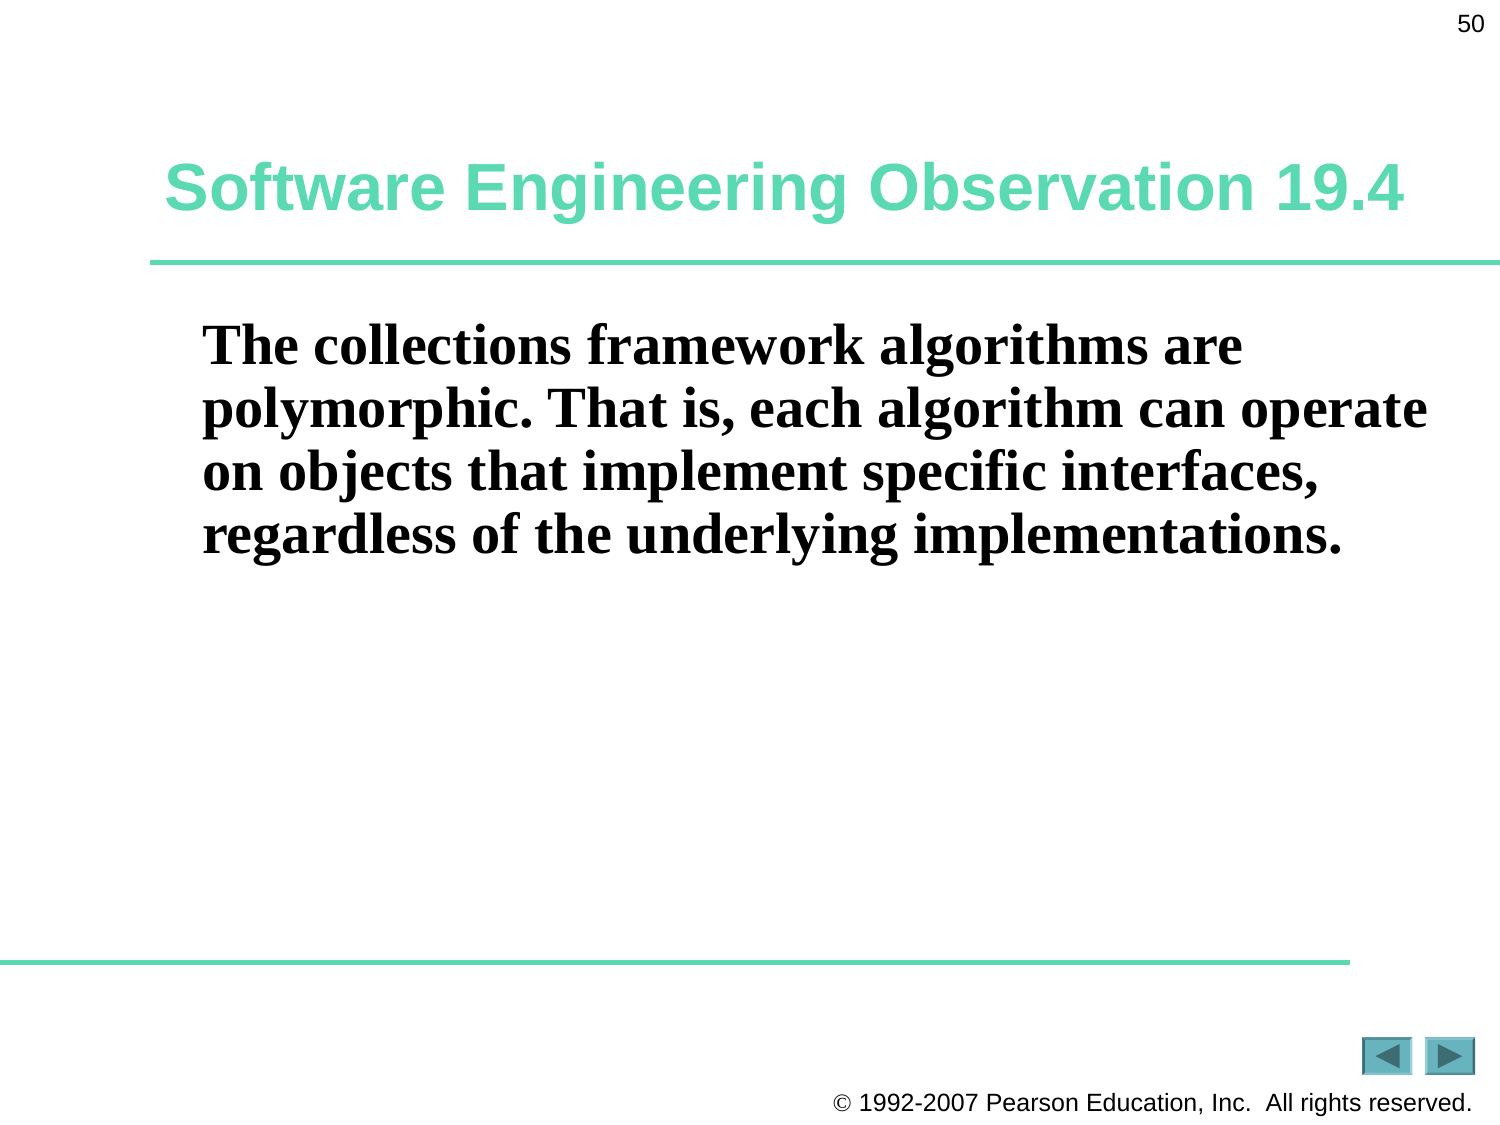

# Software Engineering Observation 19.4
The collections framework algorithms are polymorphic. That is, each algorithm can operate on objects that implement specific interfaces, regardless of the underlying implementations.